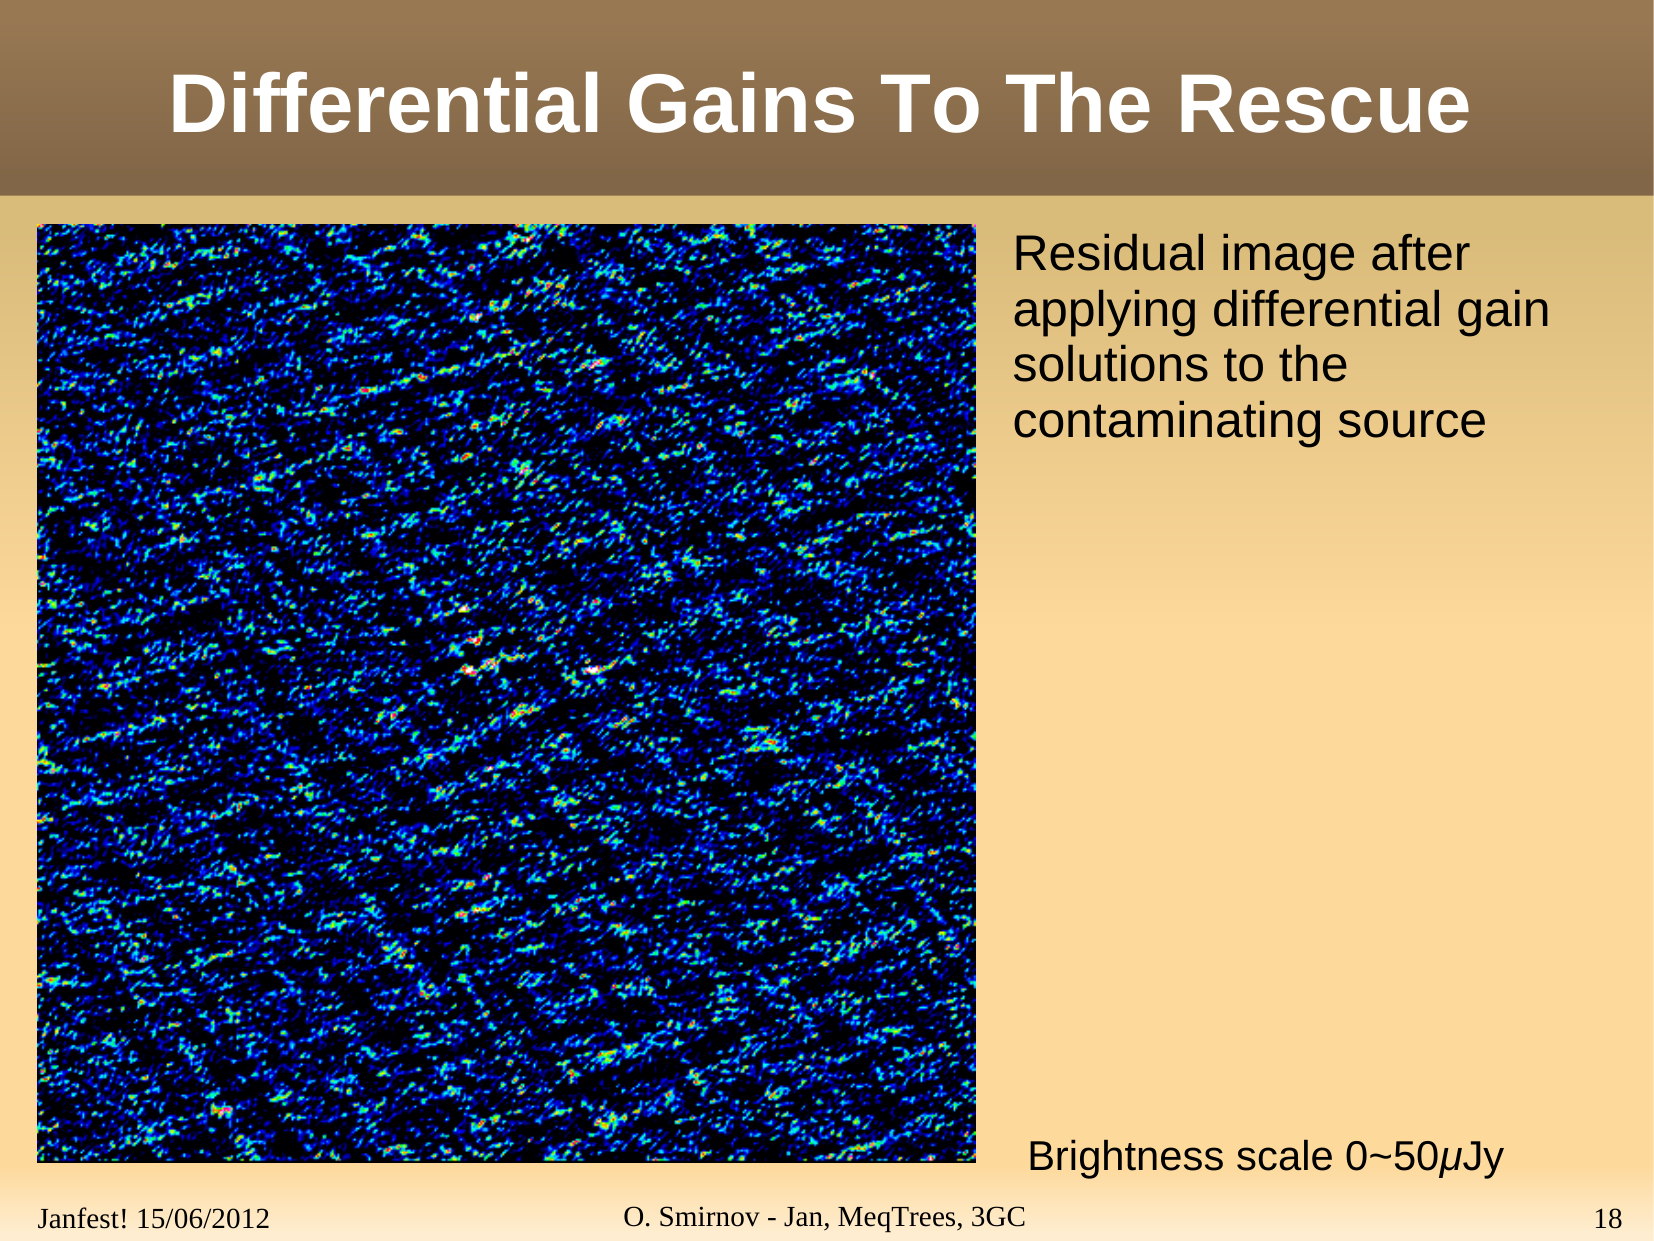

# Differential Gains To The Rescue
Residual image after applying differential gain solutions to the contaminating source
Brightness scale 0~50μJy
O. Smirnov - Jan, MeqTrees, 3GC
Janfest! 15/06/2012
18